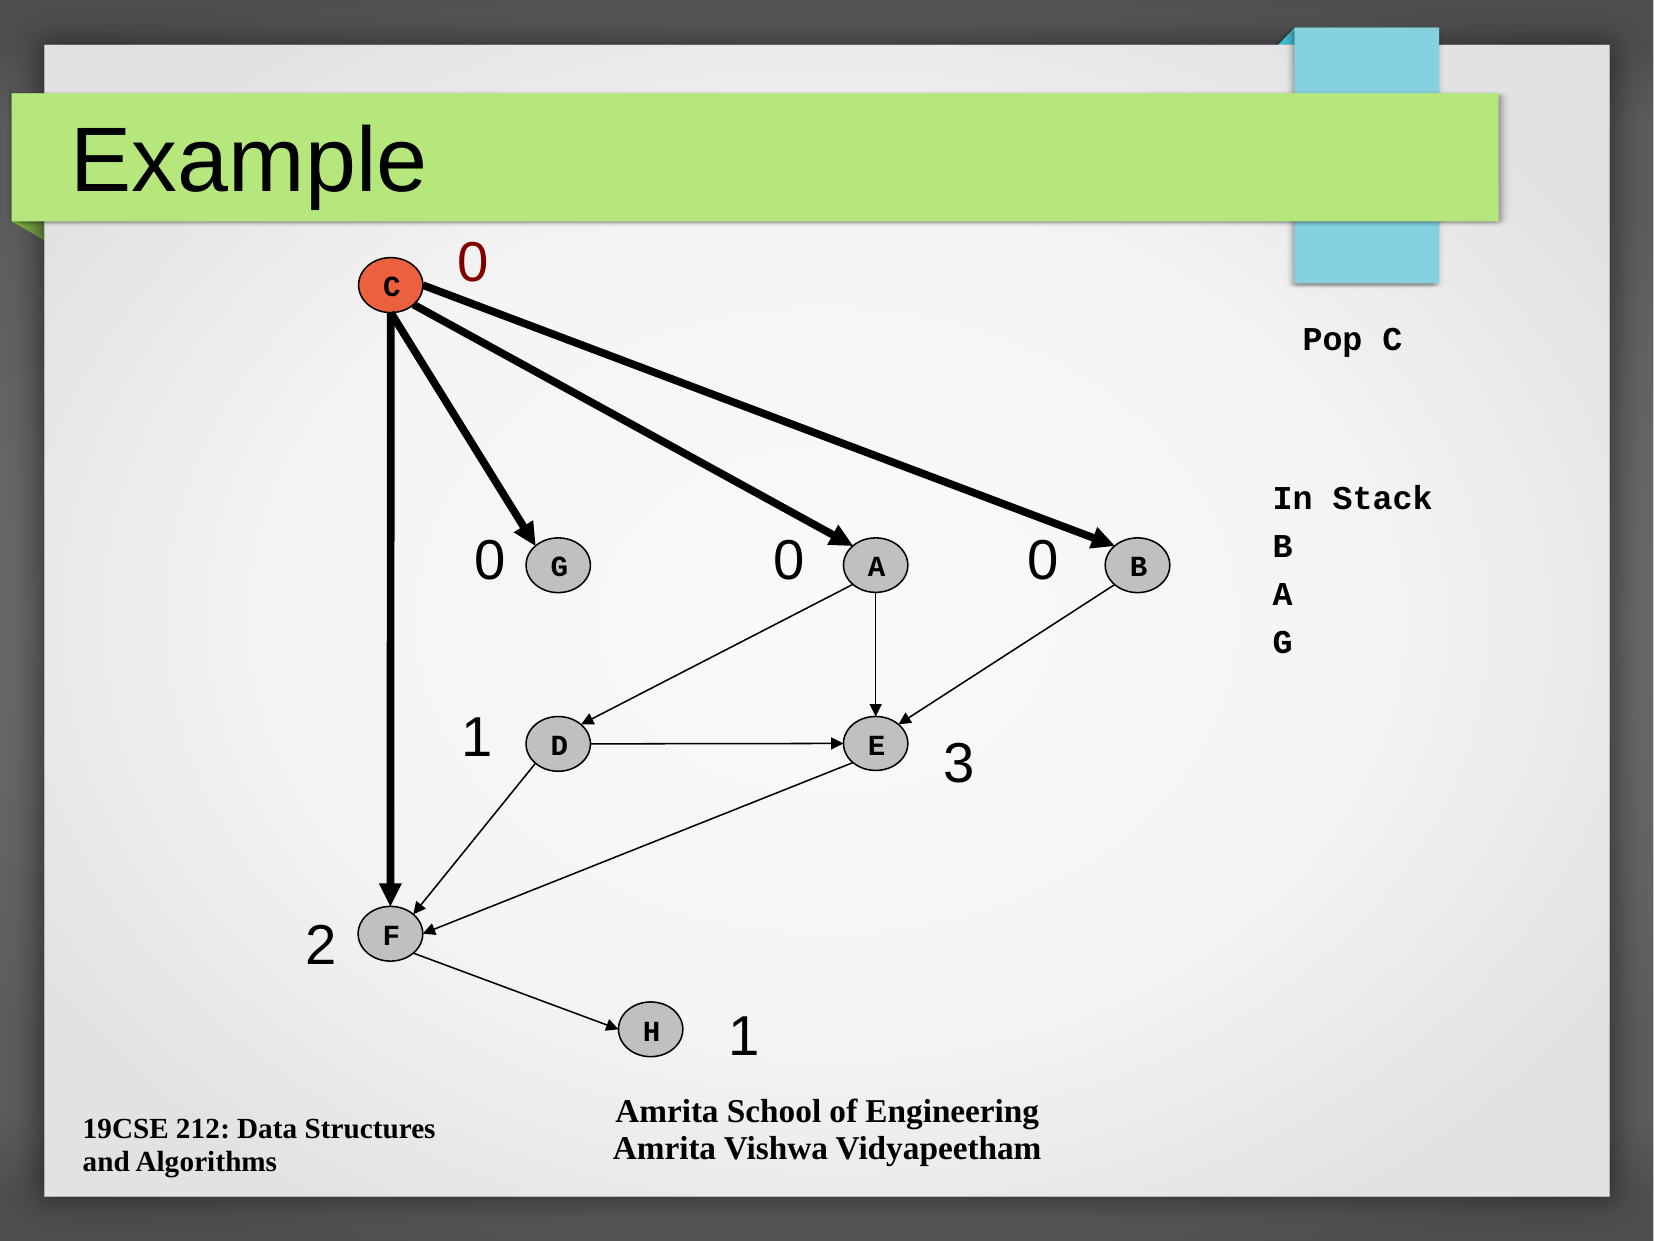

# Example
0
C
Pop C
In Stack
B
A
G
0
0
0
G
A
B
1
D
E
3
2
F
1
H